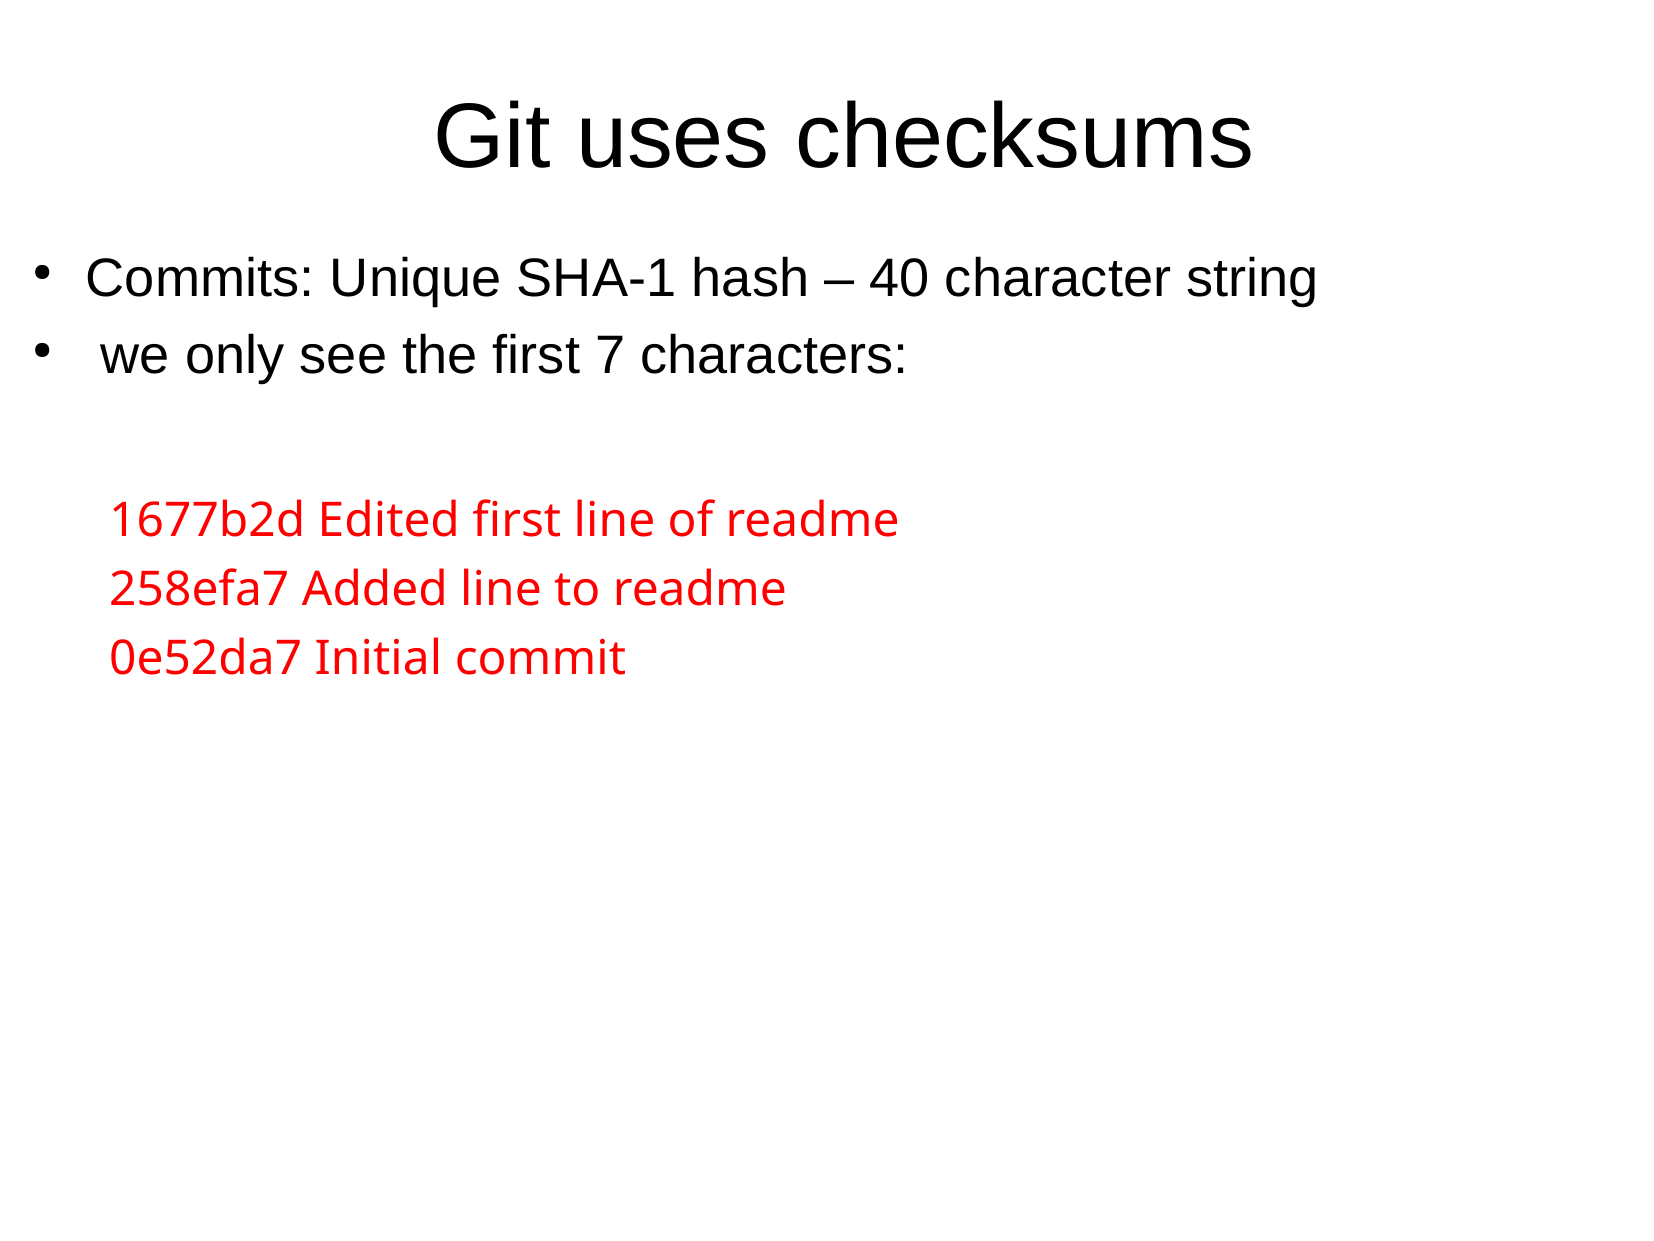

# Git uses checksums
Commits: Unique SHA-1 hash – 40 character string
 we only see the first 7 characters:
1677b2d Edited first line of readme
258efa7 Added line to readme
0e52da7 Initial commit